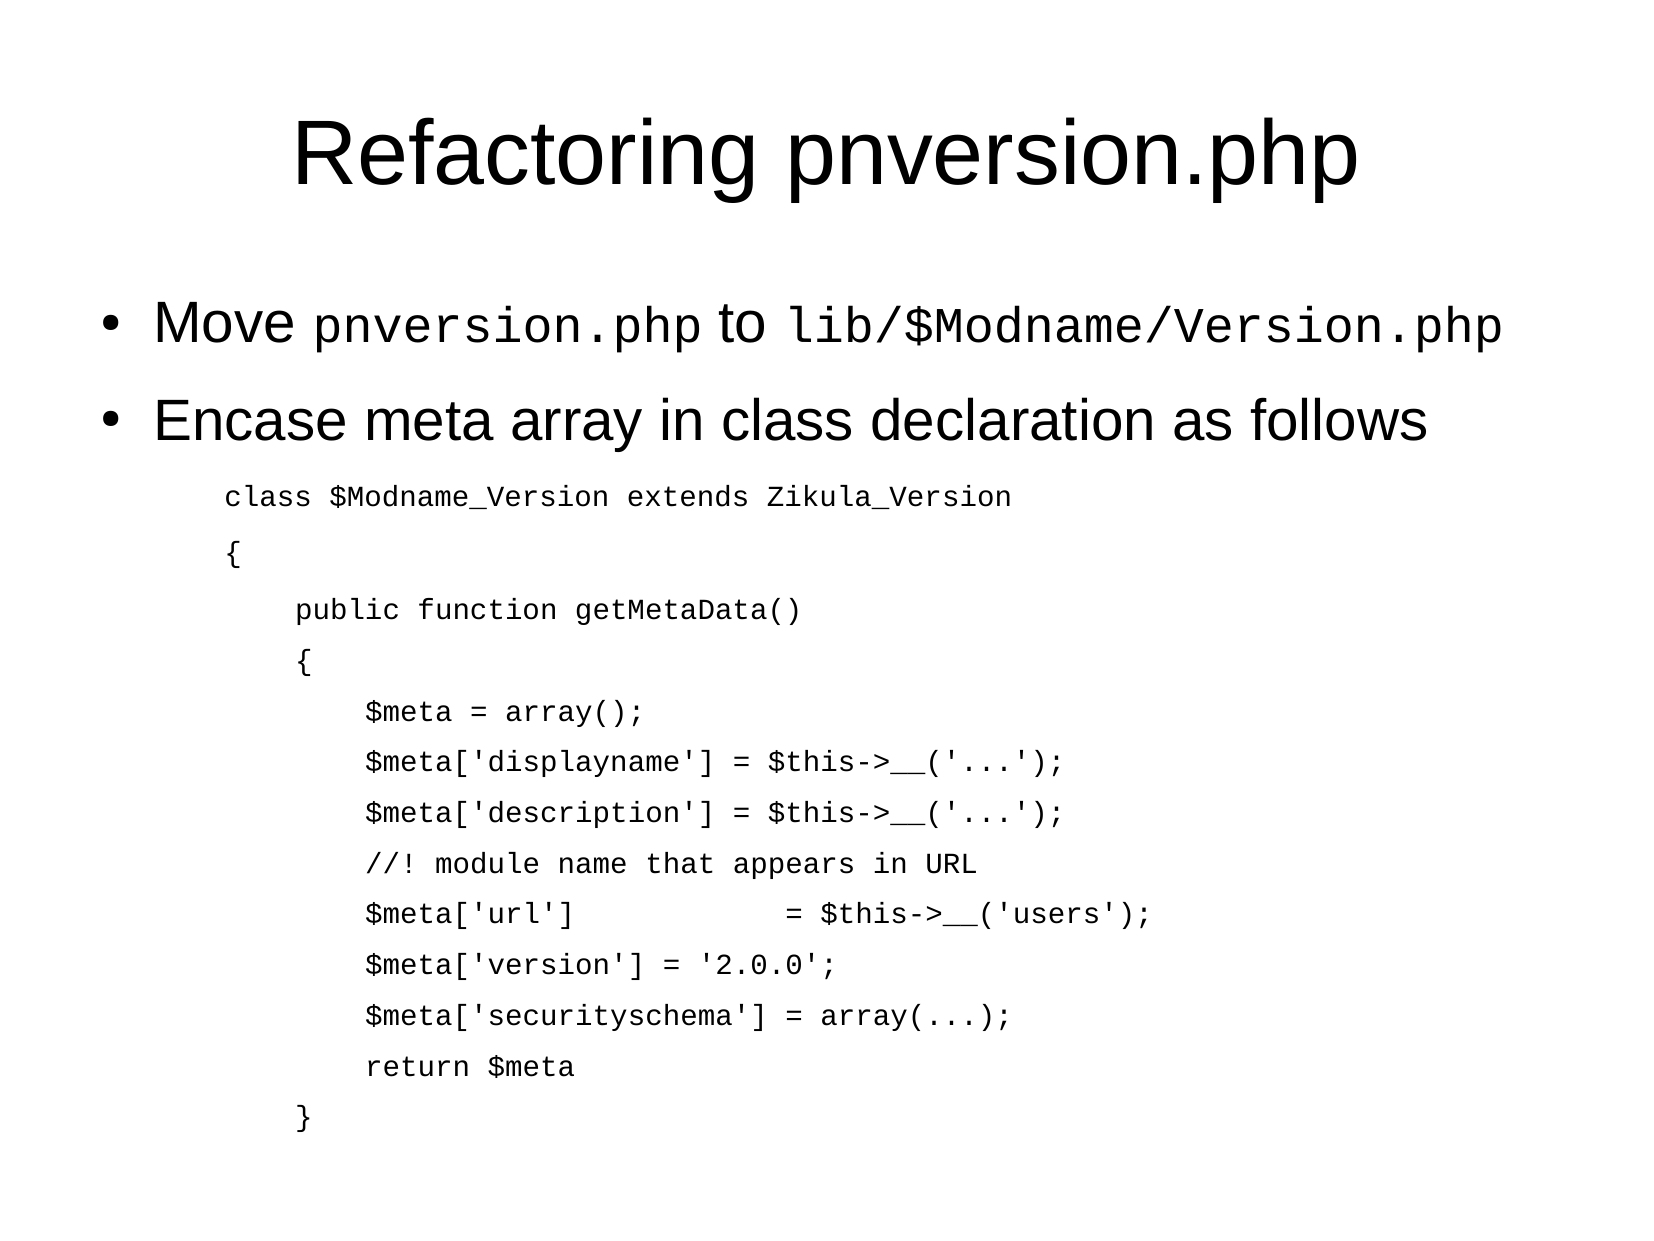

# Refactoring pnversion.php
Move pnversion.php to lib/$Modname/Version.php
Encase meta array in class declaration as follows
class $Modname_Version extends Zikula_Version
{
public function getMetaData()
{
 $meta = array();
 $meta['displayname'] = $this->__('...');
 $meta['description'] = $this->__('...');
 //! module name that appears in URL
 $meta['url'] = $this->__('users');
 $meta['version'] = '2.0.0';
 $meta['securityschema'] = array(...);
 return $meta
}